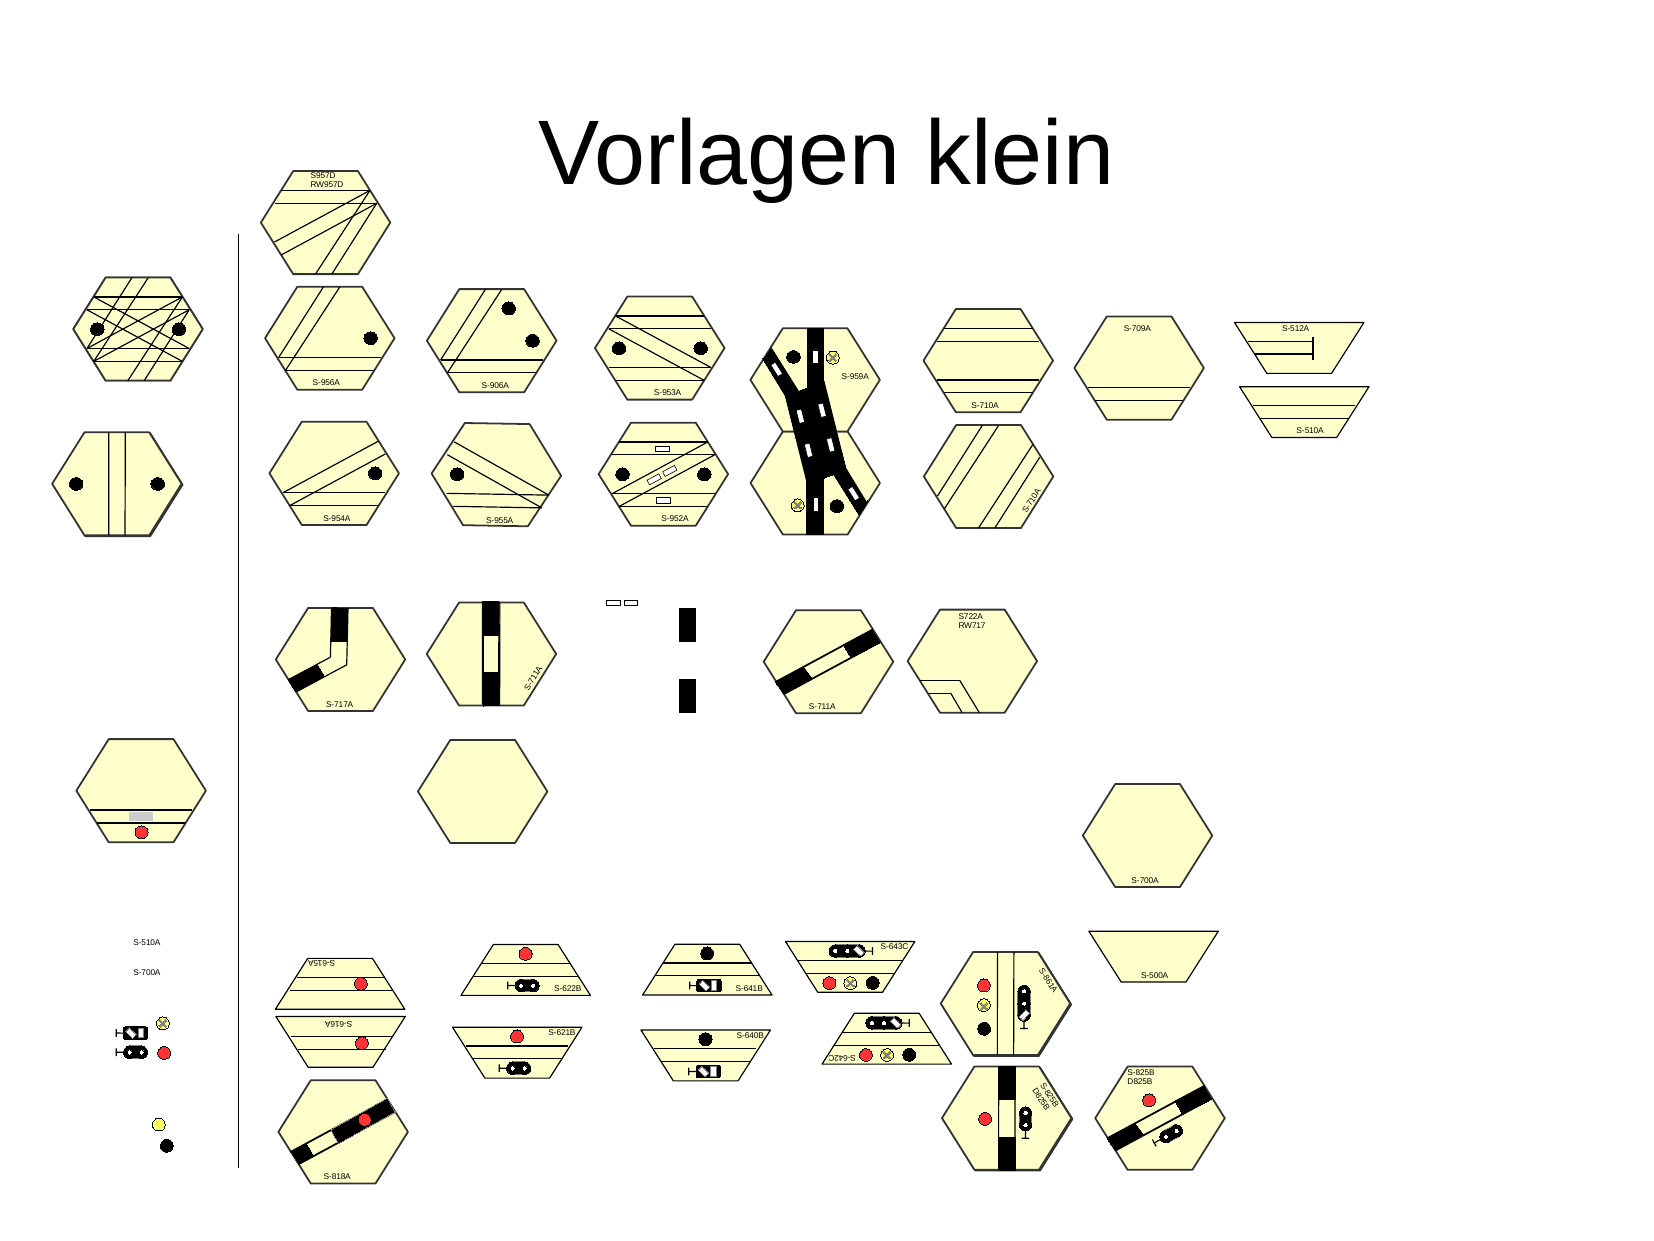

# Vorlagen klein
S957D
RW957D
S-956A
S-906A
S-953A
S-710A
S-512A
S-709A
S-959A
S-510A
S-954A
S-955A
S-952A
S-710A
S-711A
S722A
RW717
S-717A
S-711A
S-700A
S-510A
S-500A
S-643C
S-641B
S-622B
S-861A
S-615A
S-700A
S-616A
S-642C
S-621B
S-640B
S-825B
D825B
S-825B
D825B
S-818A